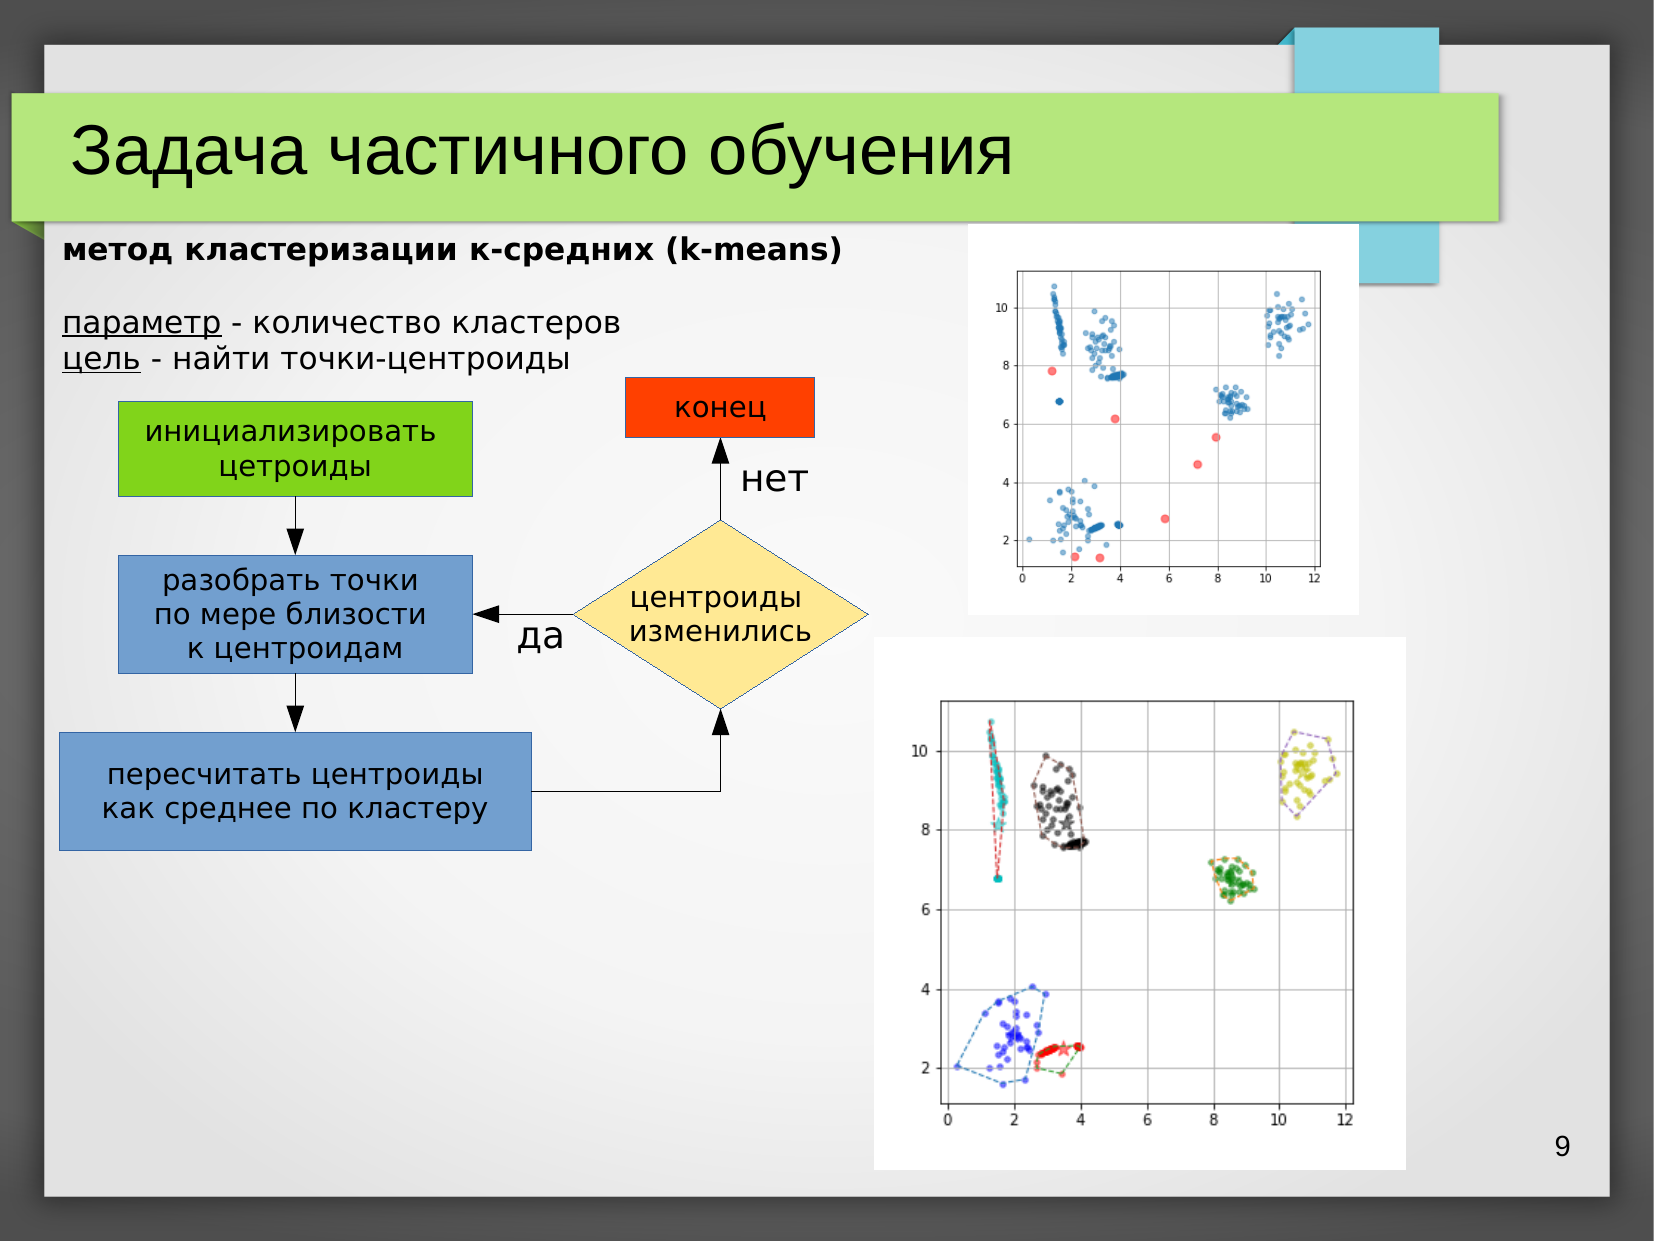

# Задача частичного обучения
метод кластеризации к-средних (k-means)
параметр - количество кластеров
цель - найти точки-центроиды
конец
инициализировать
цетроиды
центроиды
изменились
разобрать точки
по мере близости
к центроидам
пересчитать центроиды
как среднее по кластеру
9